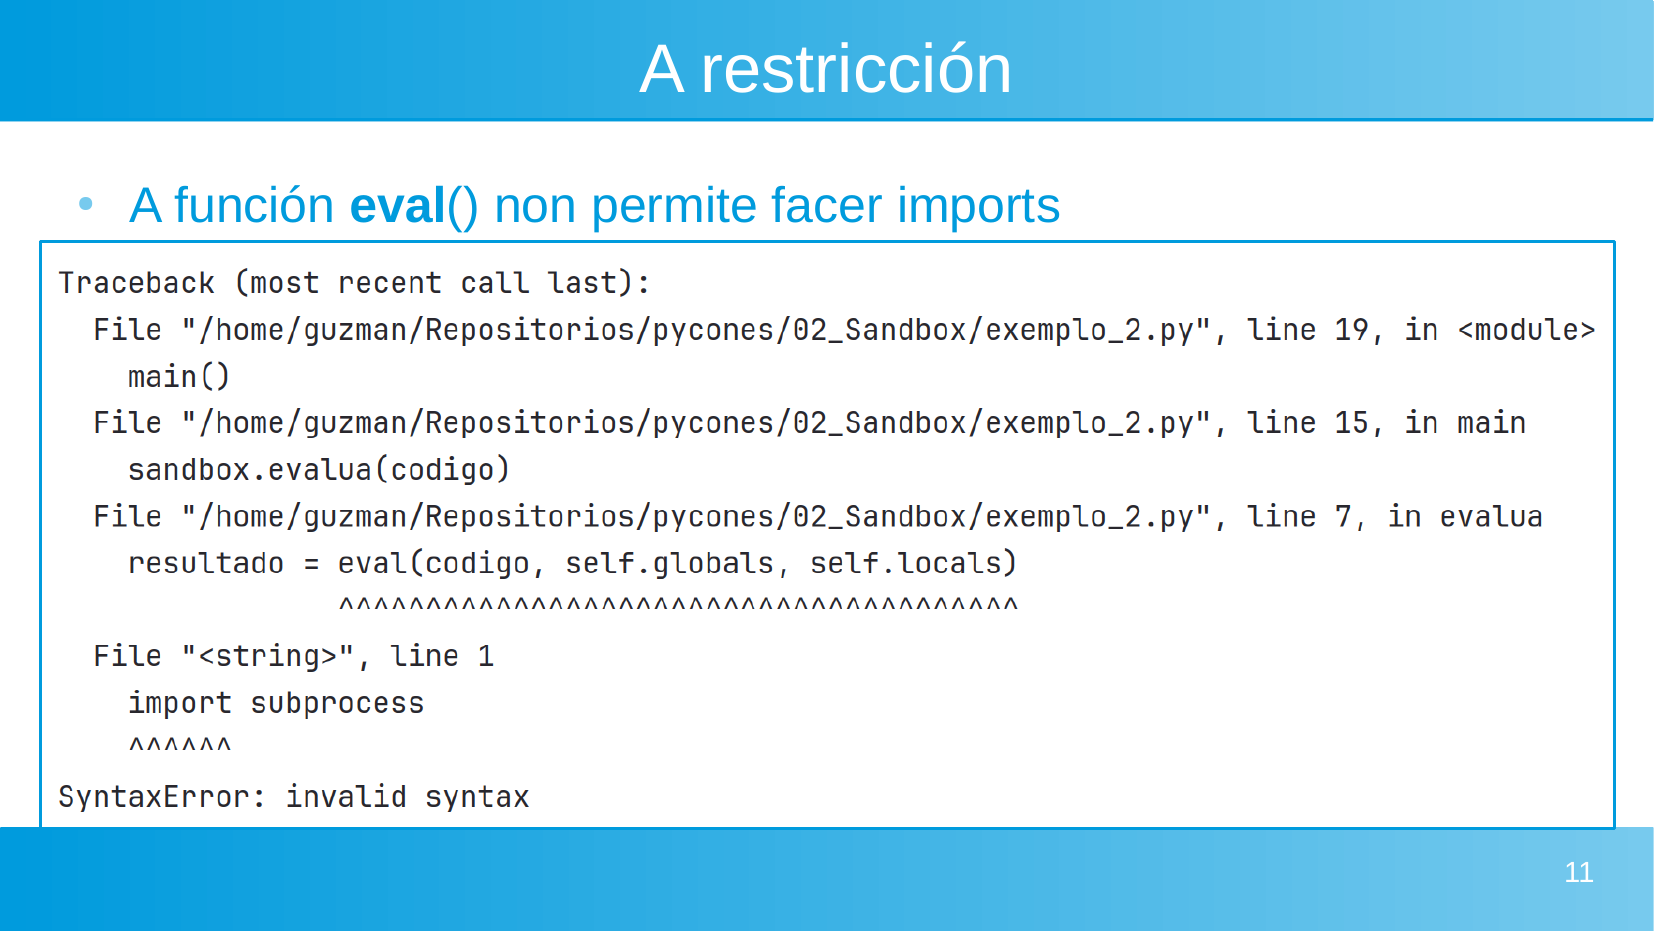

# A restricción
A función eval() non permite facer imports
11